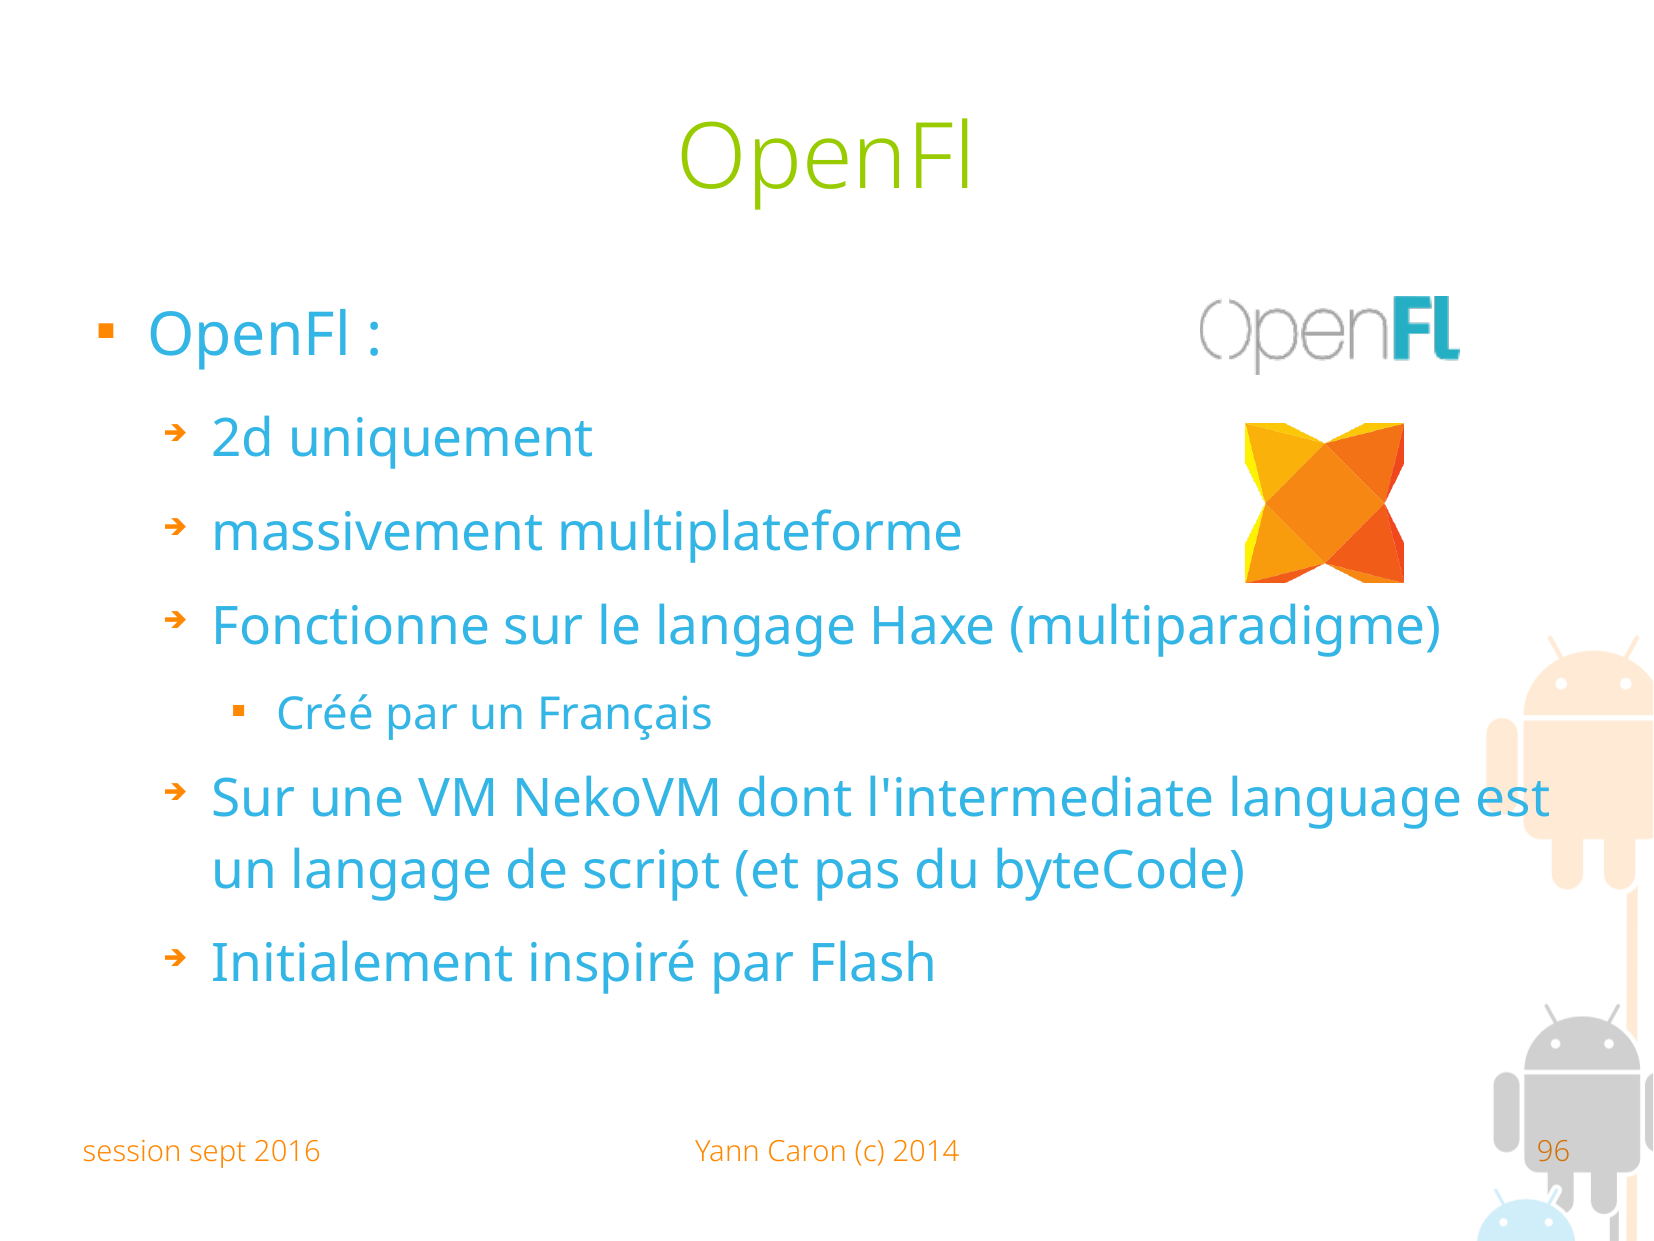

# OpenFl
OpenFl :
2d uniquement
massivement multiplateforme
Fonctionne sur le langage Haxe (multiparadigme)
Créé par un Français
Sur une VM NekoVM dont l'intermediate language est un langage de script (et pas du byteCode)
Initialement inspiré par Flash
session sept 2016
Yann Caron (c) 2014
96